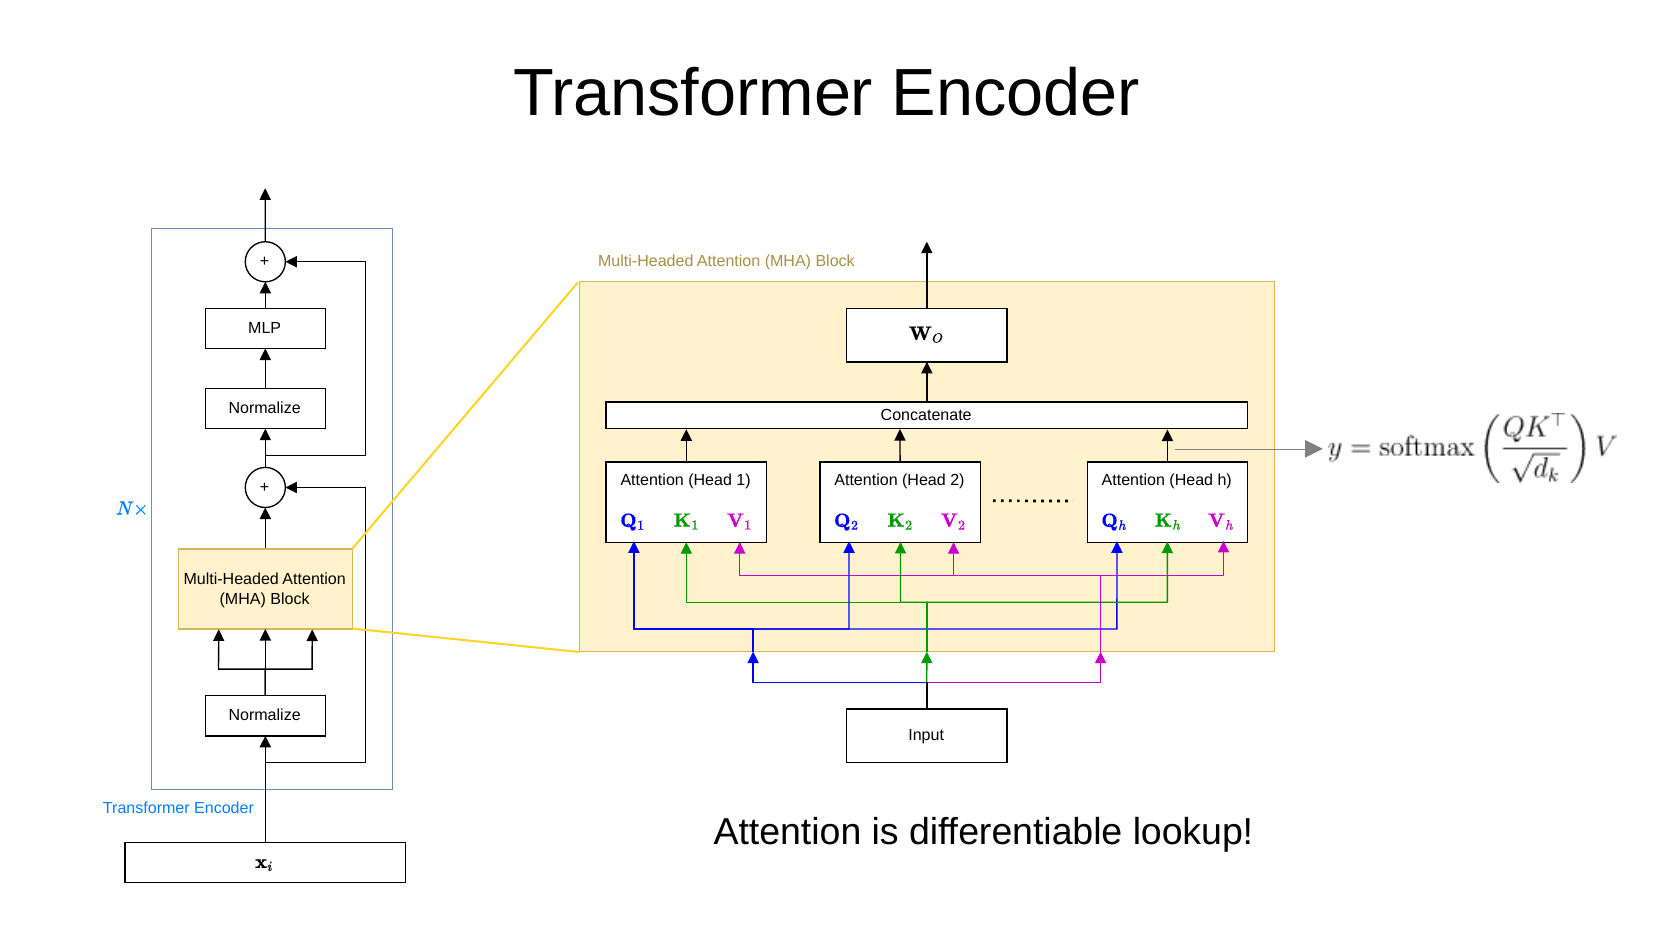

# Transformer Encoder
Attention is differentiable lookup!